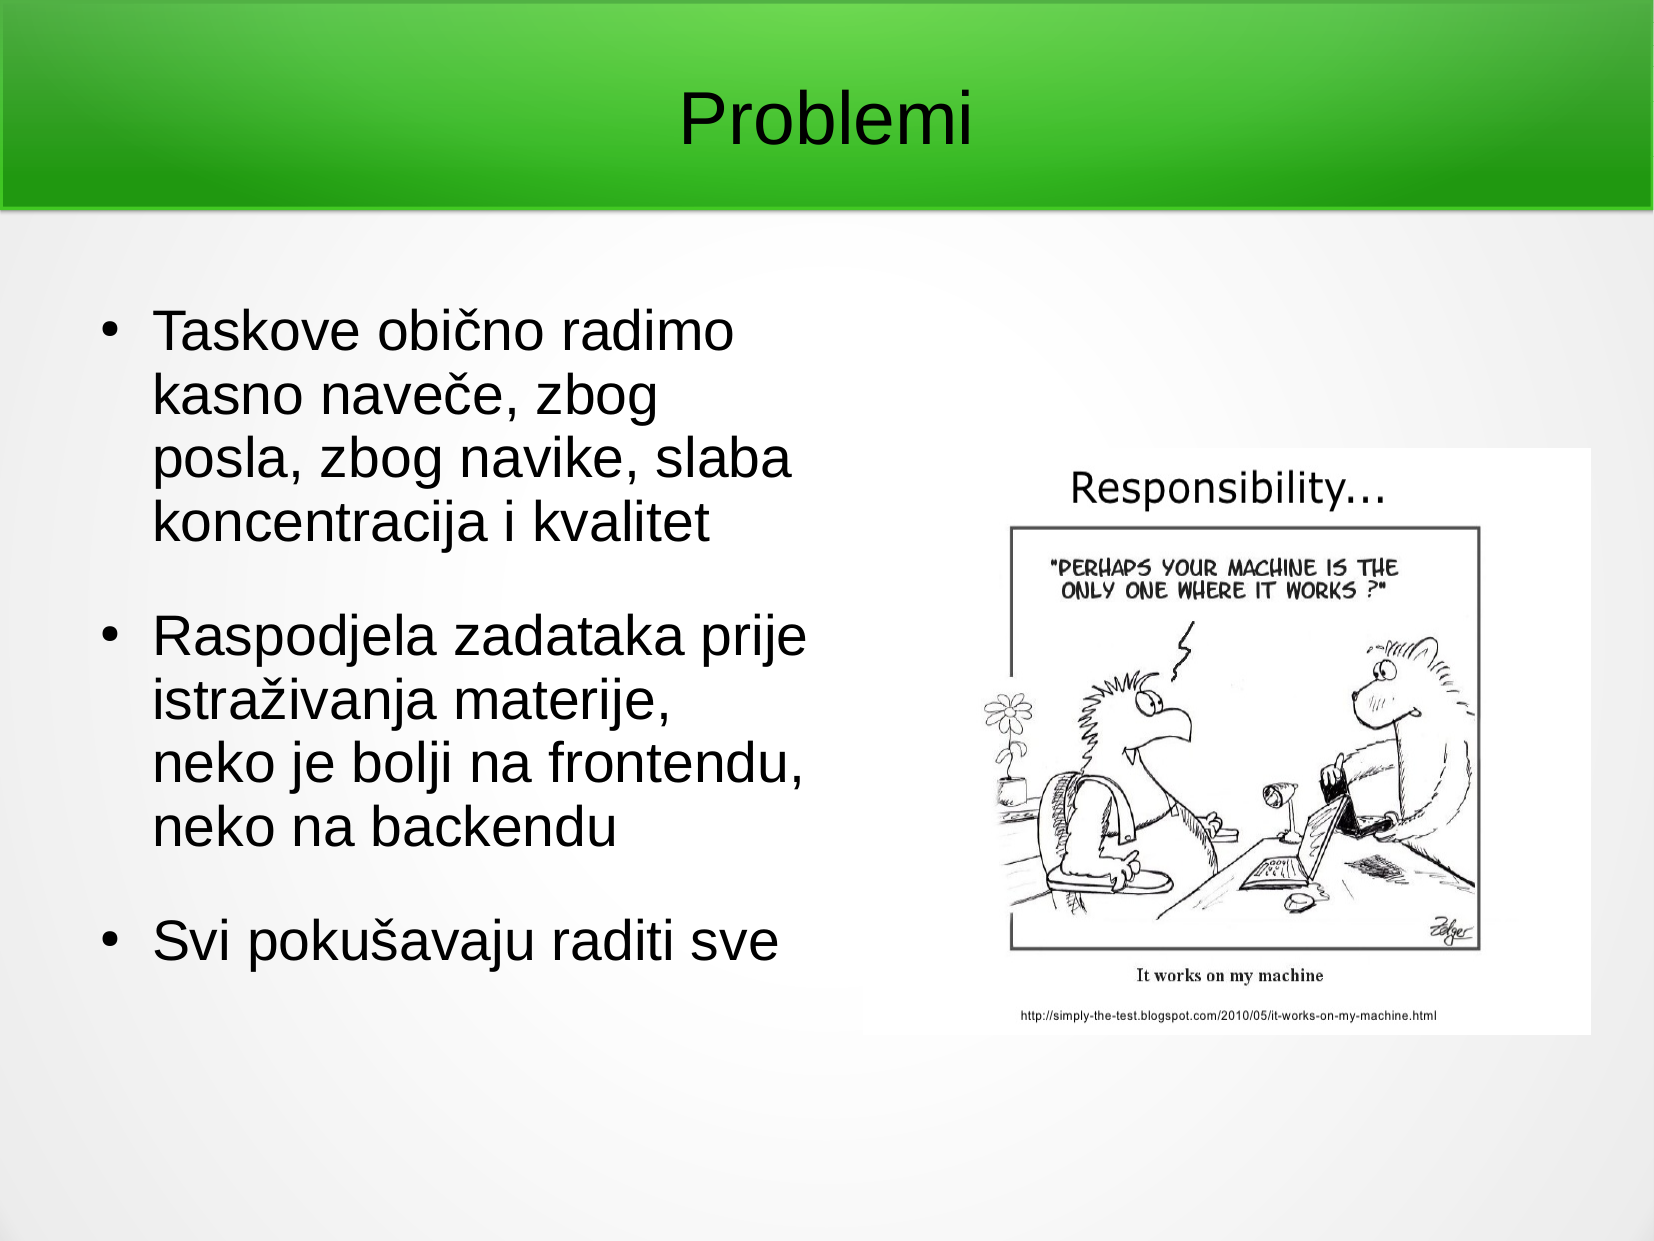

# Problemi
Taskove obično radimo kasno naveče, zbog posla, zbog navike, slaba koncentracija i kvalitet
Raspodjela zadataka prije istraživanja materije, neko je bolji na frontendu, neko na backendu
Svi pokušavaju raditi sve